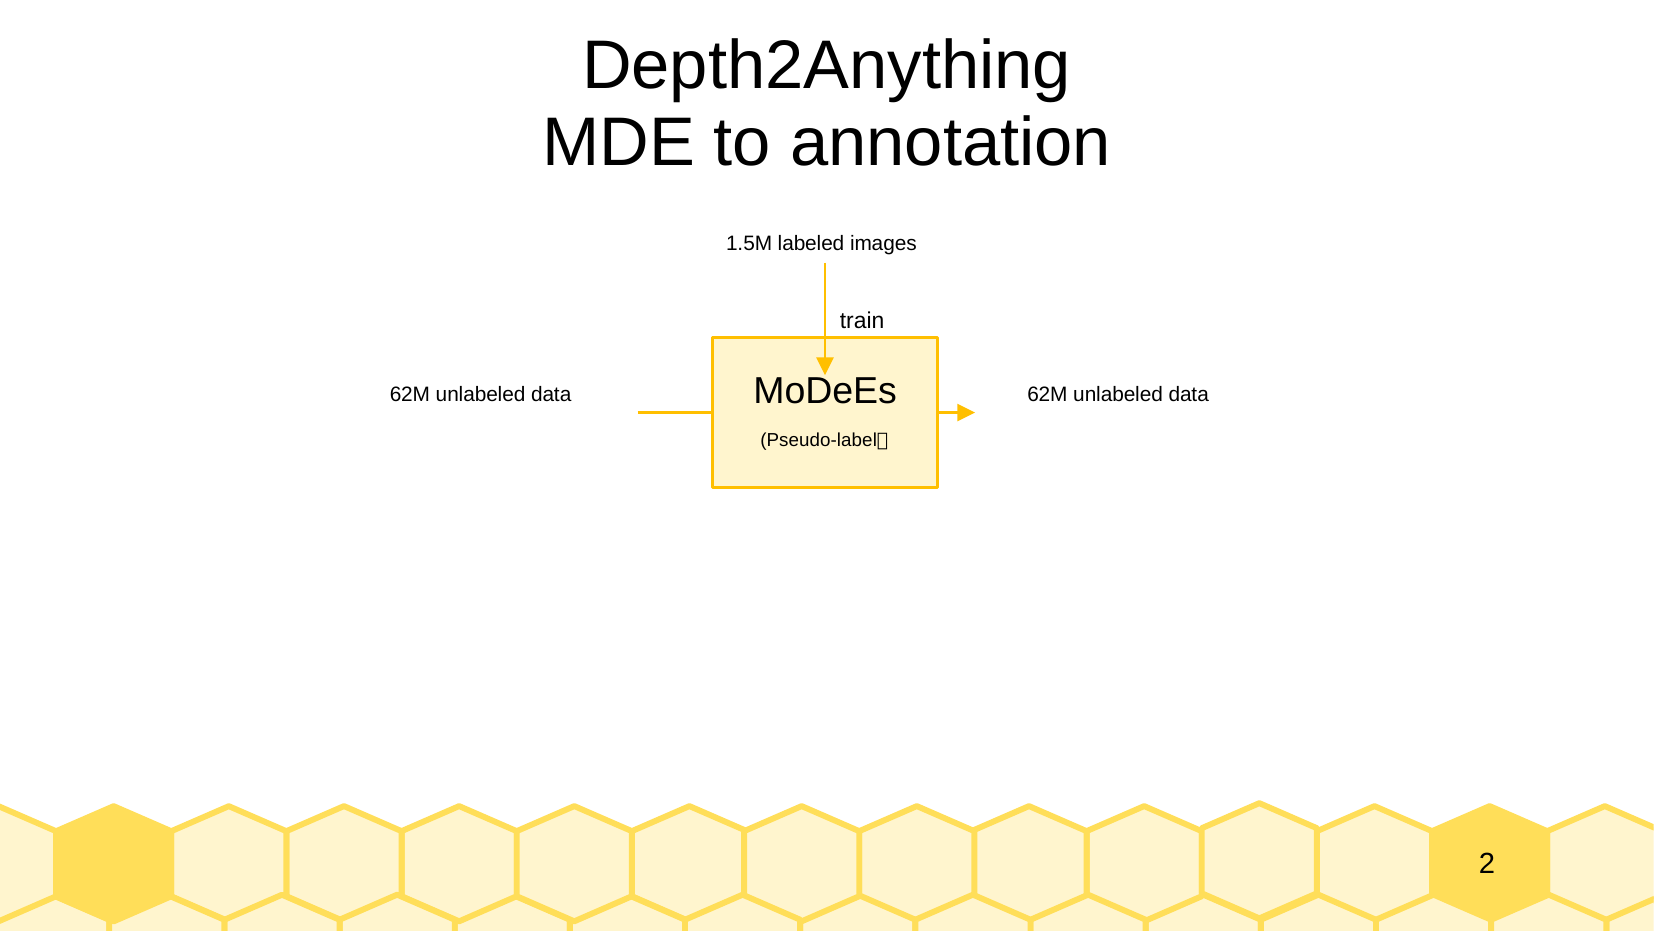

# Depth2Anything MDE to annotation
1.5M labeled images
train
MoDeEs
 (Pseudo-label）
62M unlabeled data
62M unlabeled data